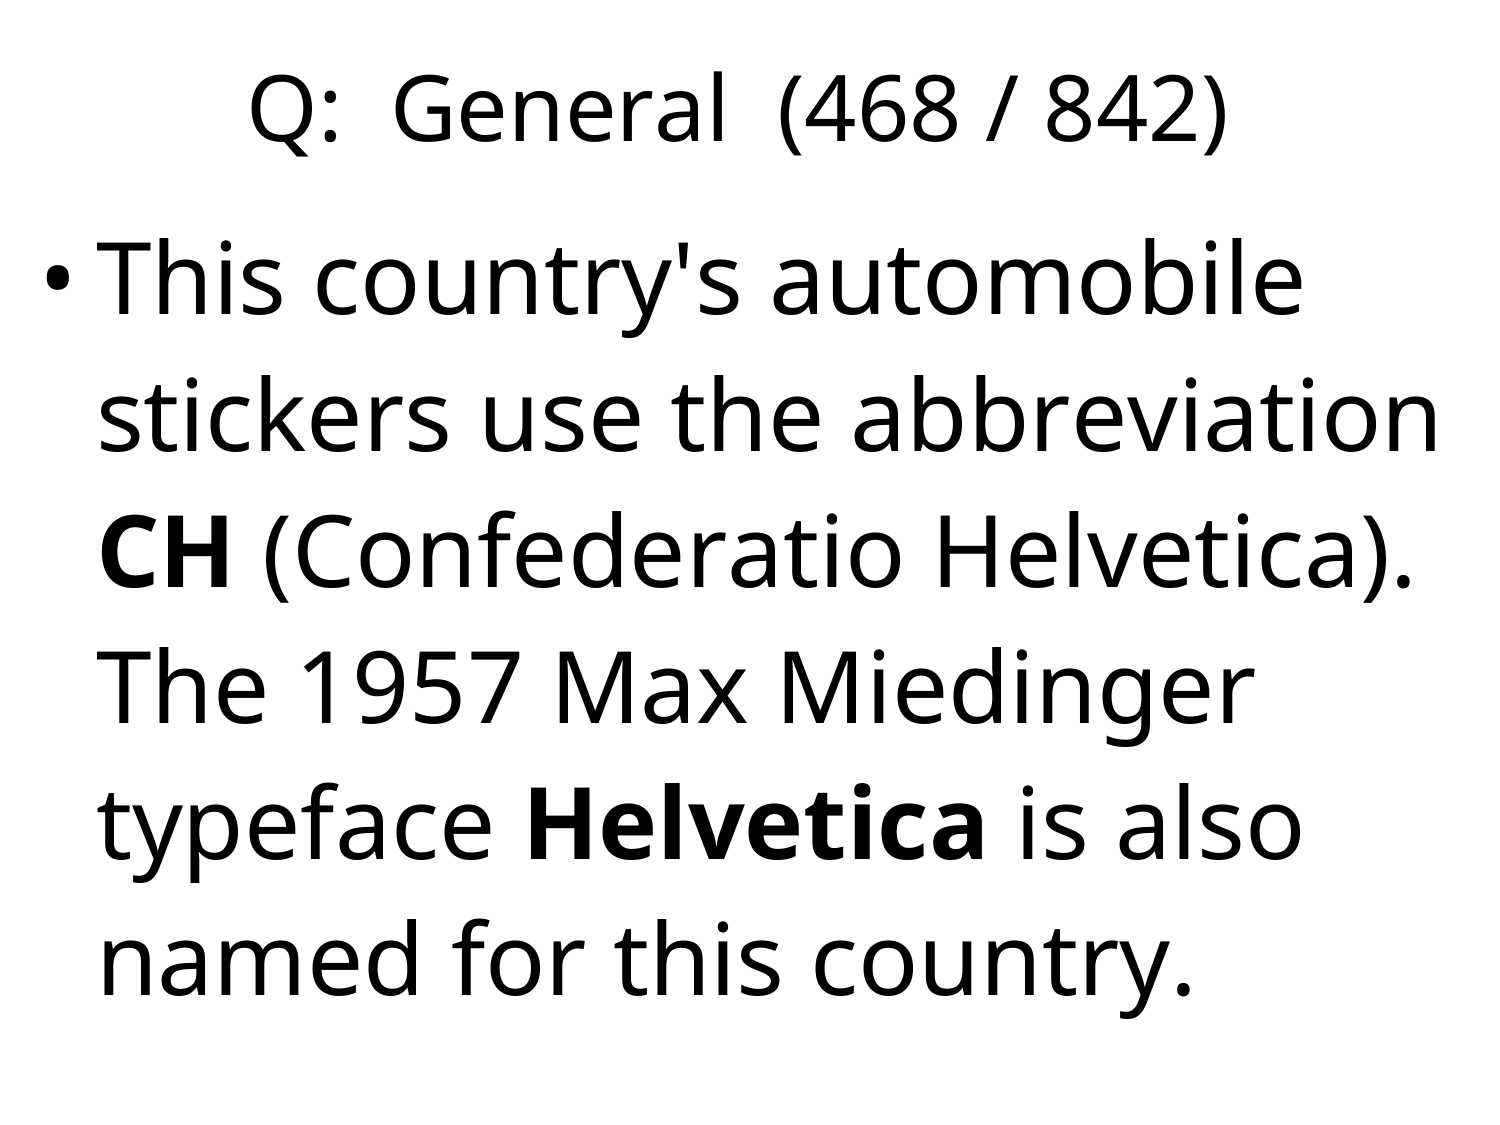

# Q: General (468 / 842)
This country's automobile stickers use the abbreviation CH (Confederatio Helvetica). The 1957 Max Miedinger typeface Helvetica is also named for this country.